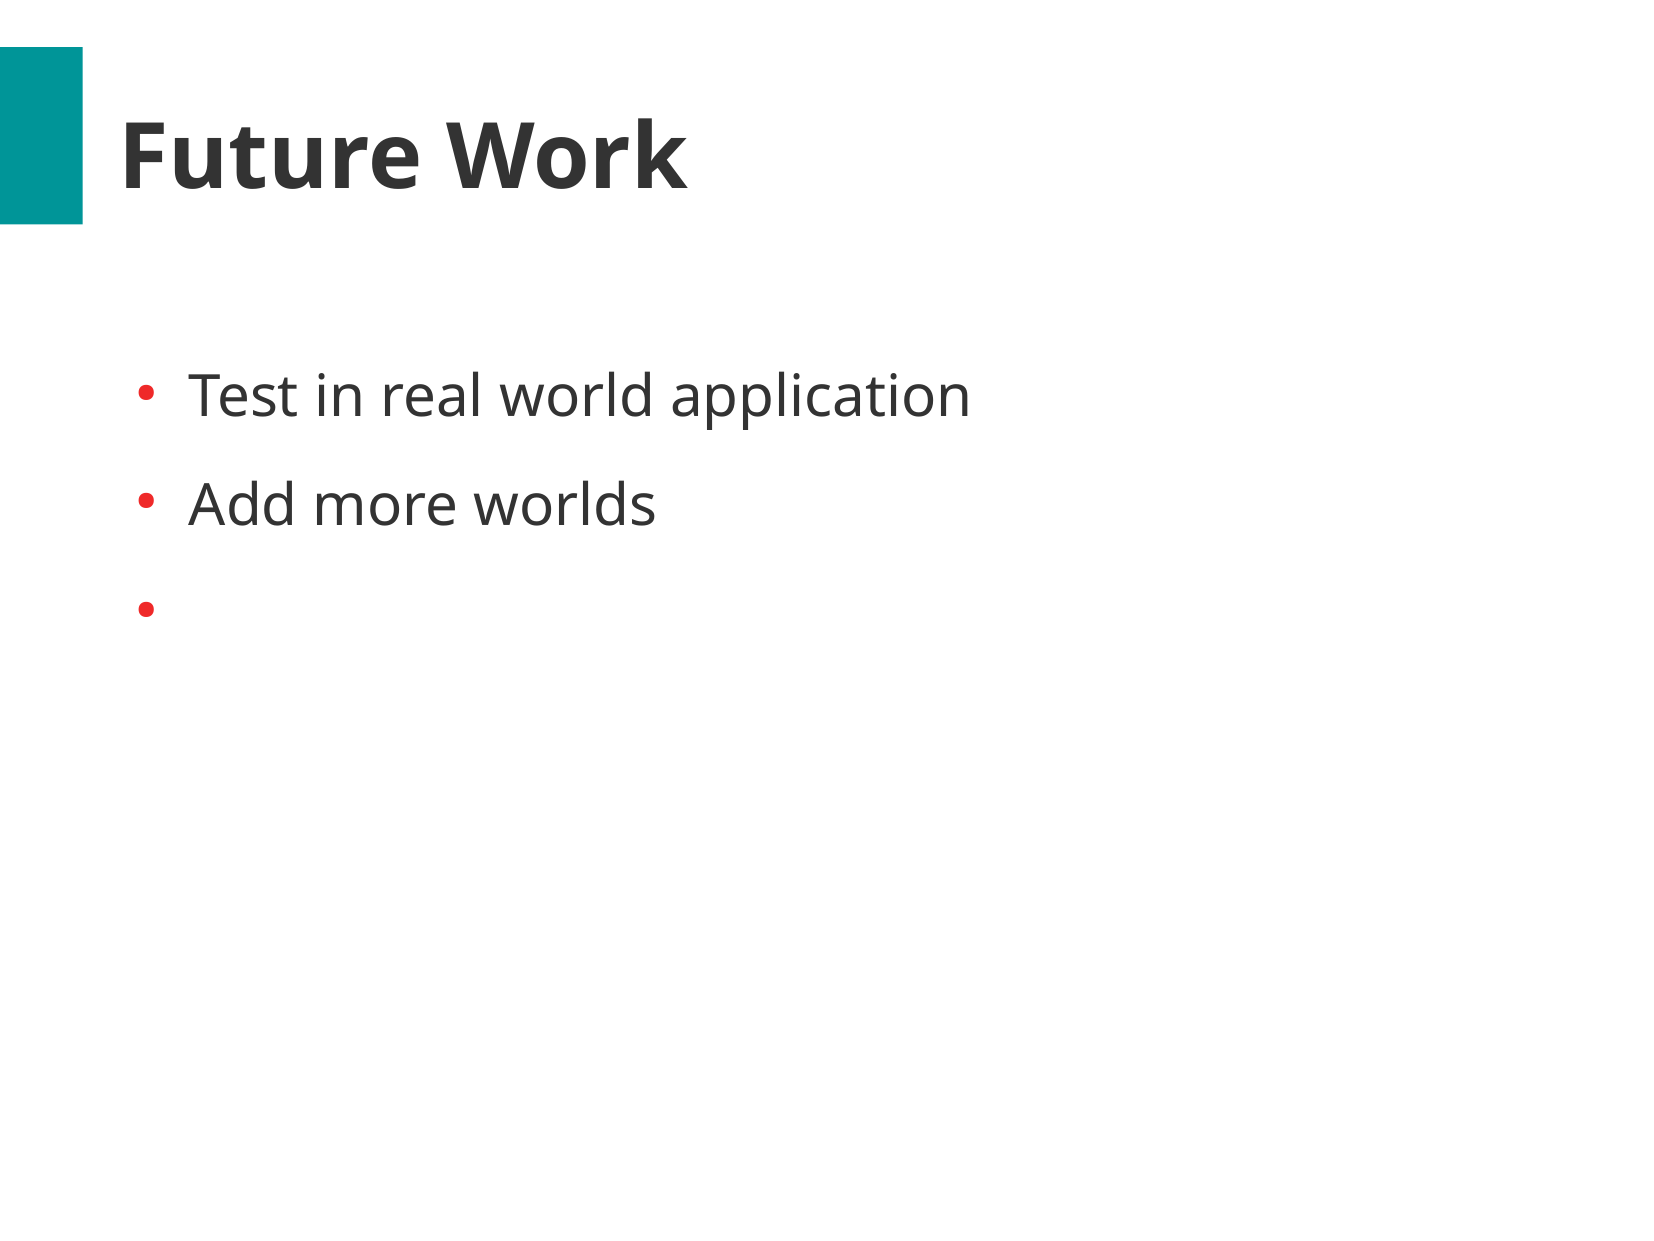

# Future Work
Test in real world application
Add more worlds